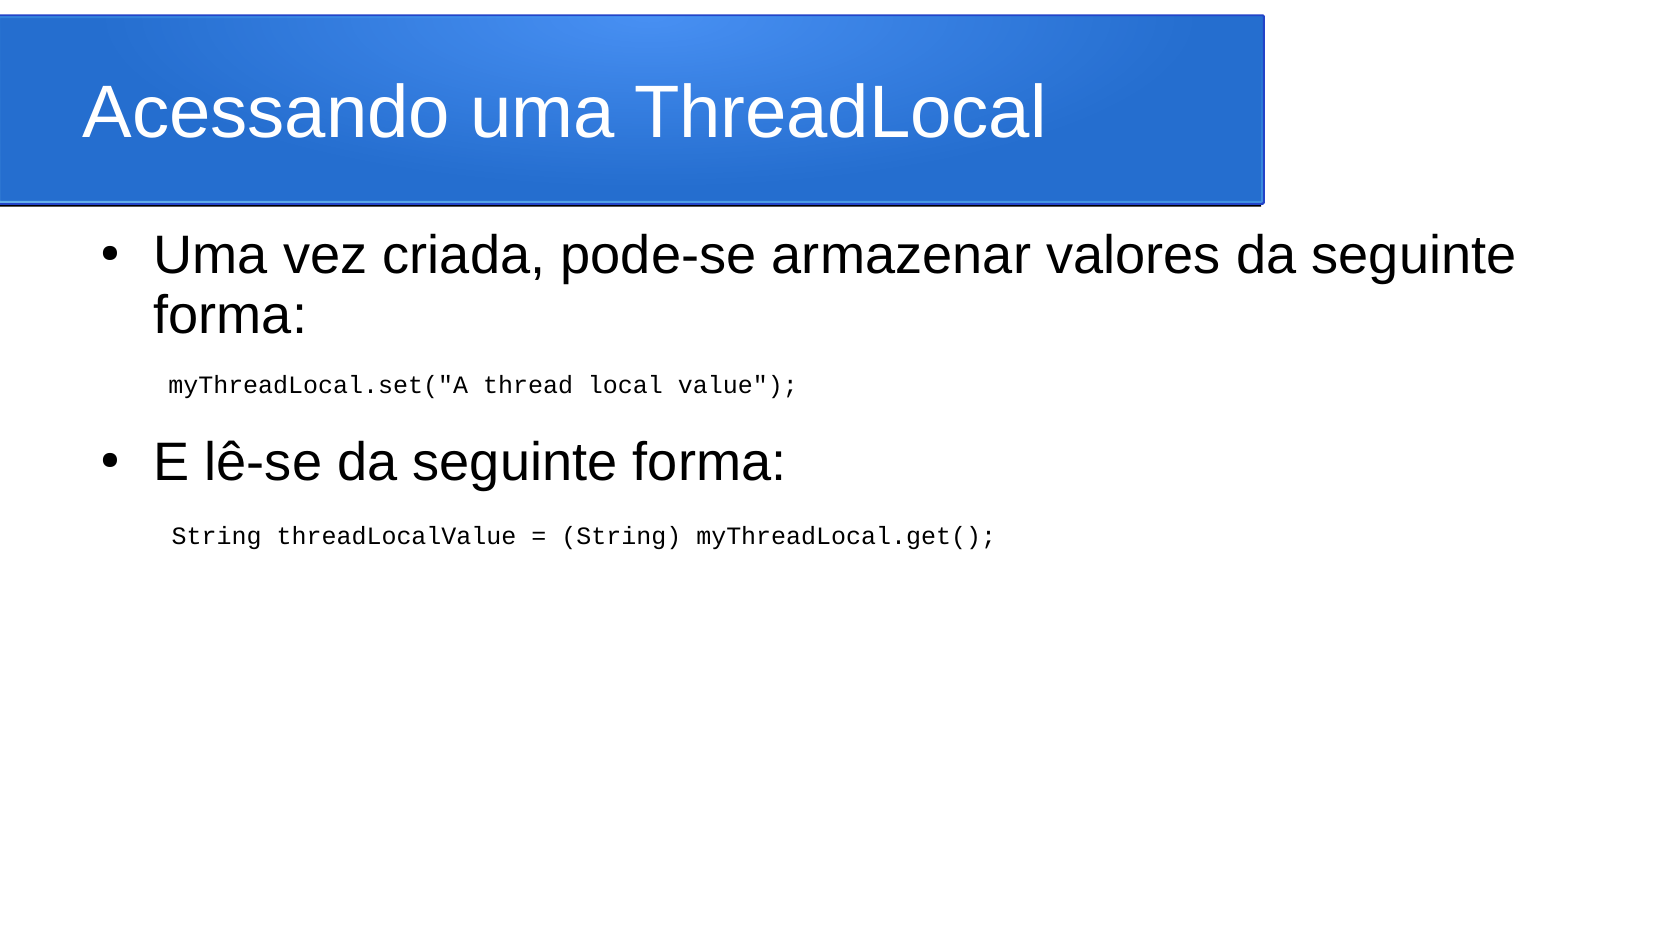

# Acessando uma ThreadLocal
Uma vez criada, pode-se armazenar valores da seguinte forma:
myThreadLocal.set("A thread local value");
E lê-se da seguinte forma:
String threadLocalValue = (String) myThreadLocal.get();